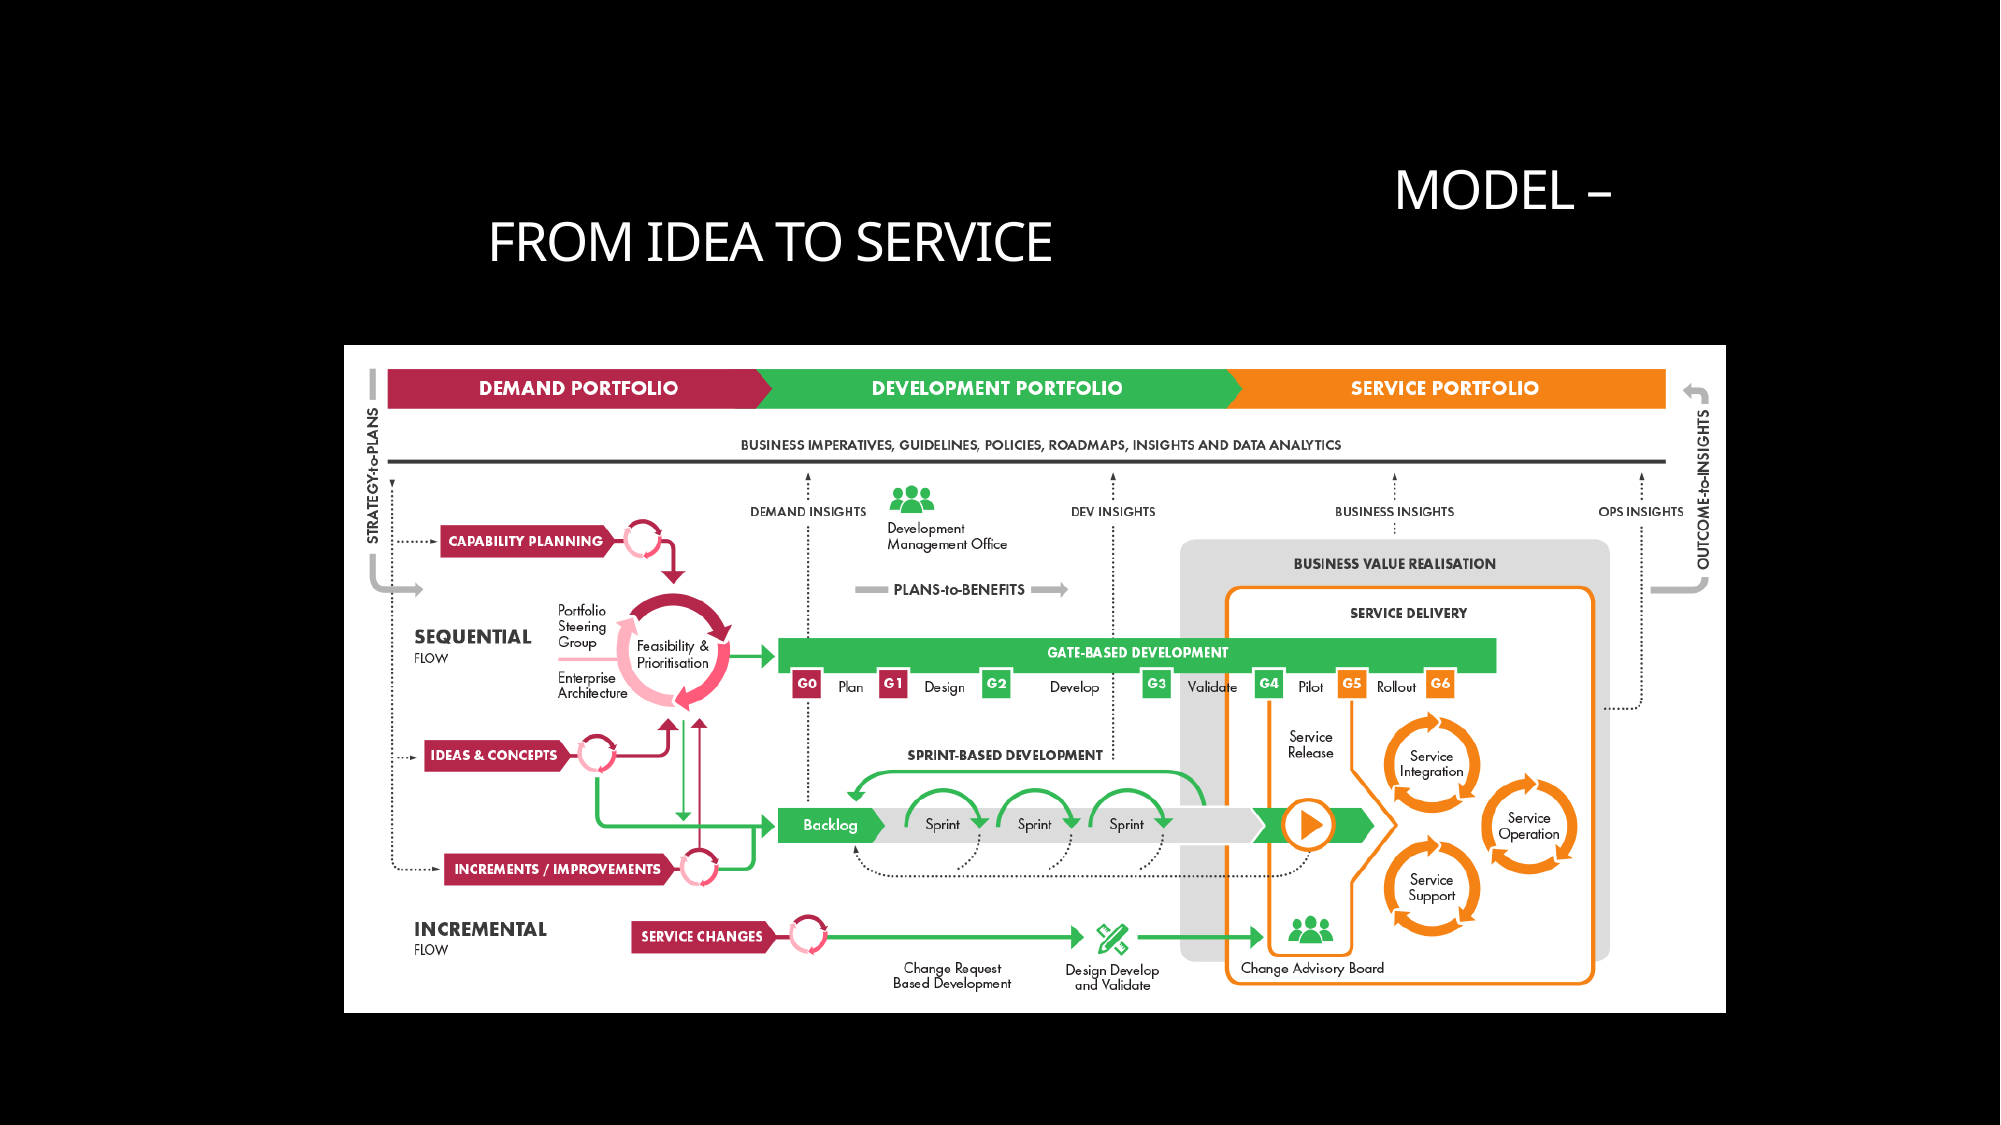

Business Technology Operating model – from idea to service